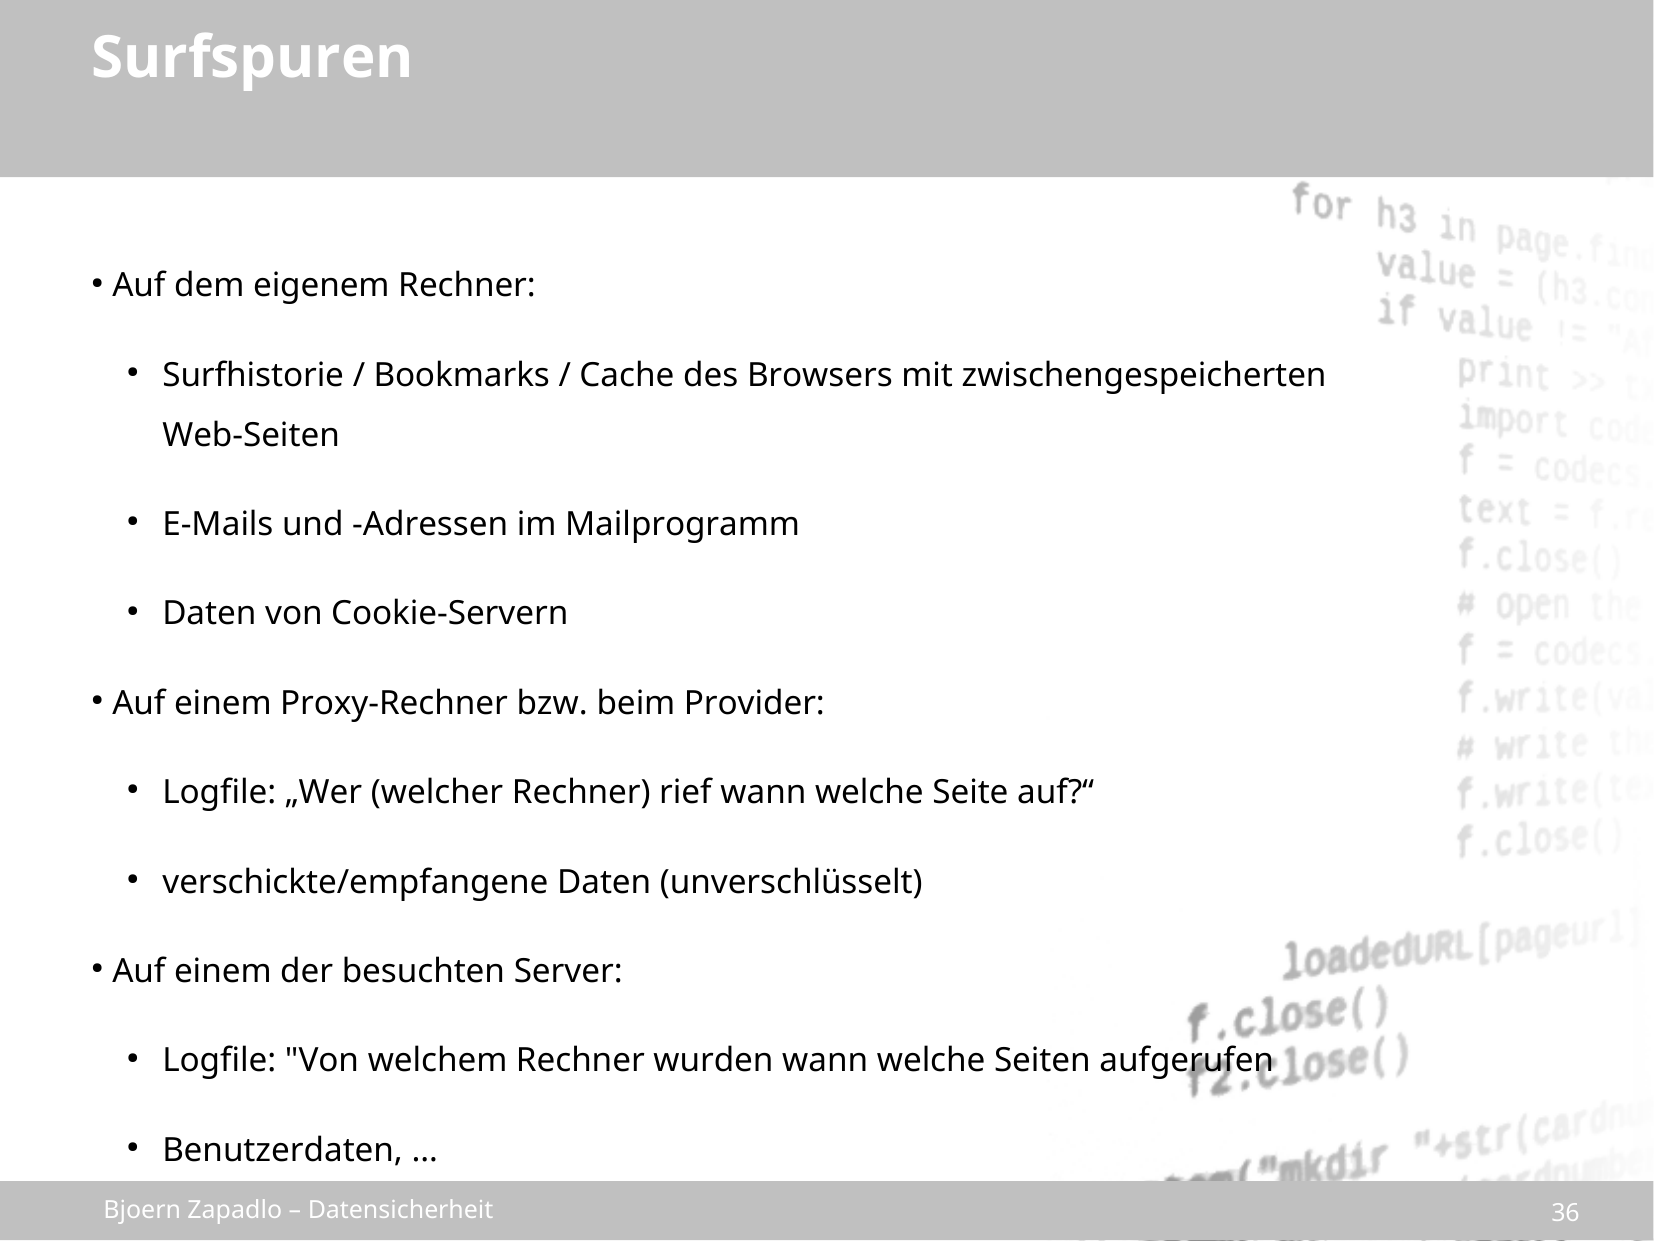

Surfspuren
 Auf dem eigenem Rechner:
Surfhistorie / Bookmarks / Cache des Browsers mit zwischengespeicherten Web-Seiten
E-Mails und -Adressen im Mailprogramm
Daten von Cookie-Servern
 Auf einem Proxy-Rechner bzw. beim Provider:
Logfile: „Wer (welcher Rechner) rief wann welche Seite auf?“
verschickte/empfangene Daten (unverschlüsselt)
 Auf einem der besuchten Server:
Logfile: "Von welchem Rechner wurden wann welche Seiten aufgerufen
Benutzerdaten, …